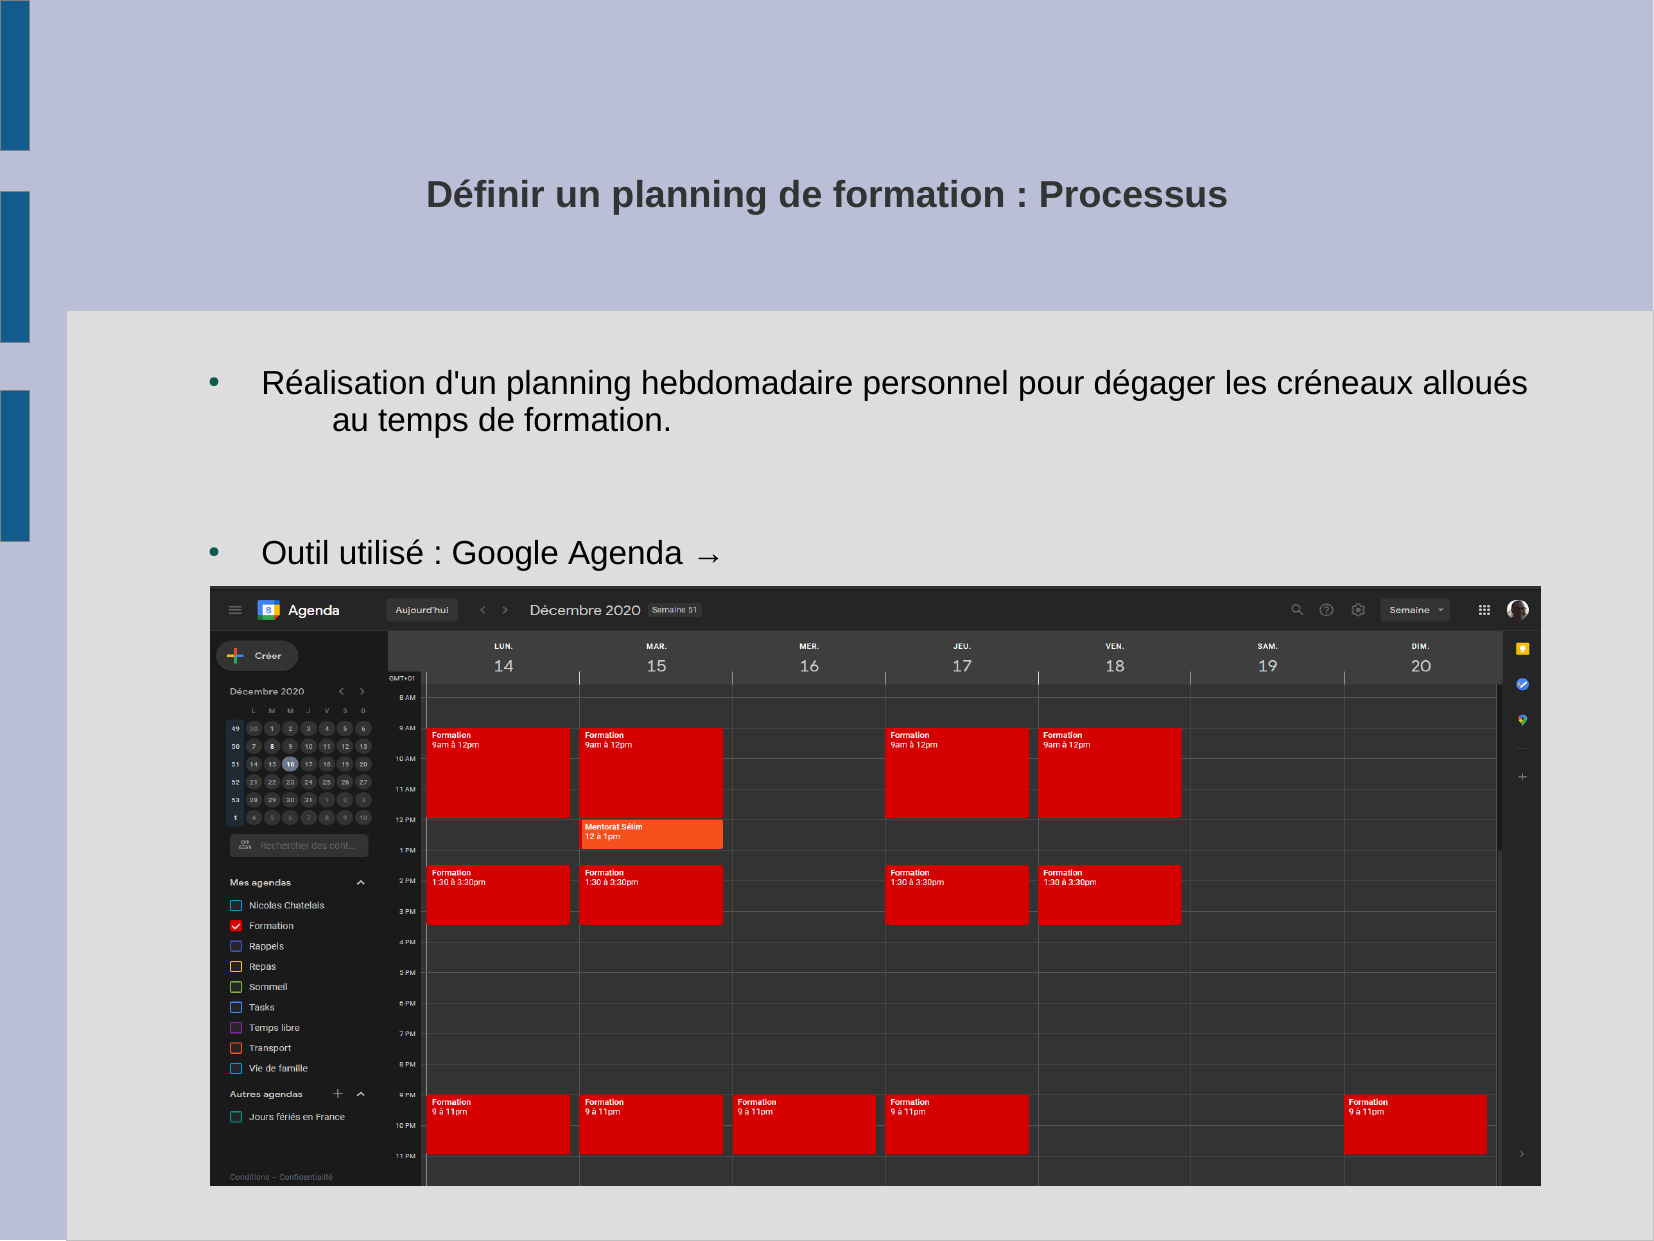

# Définir un planning de formation : Processus
Réalisation d'un planning hebdomadaire personnel pour dégager les créneaux alloués au temps de formation.
Outil utilisé : Google Agenda →